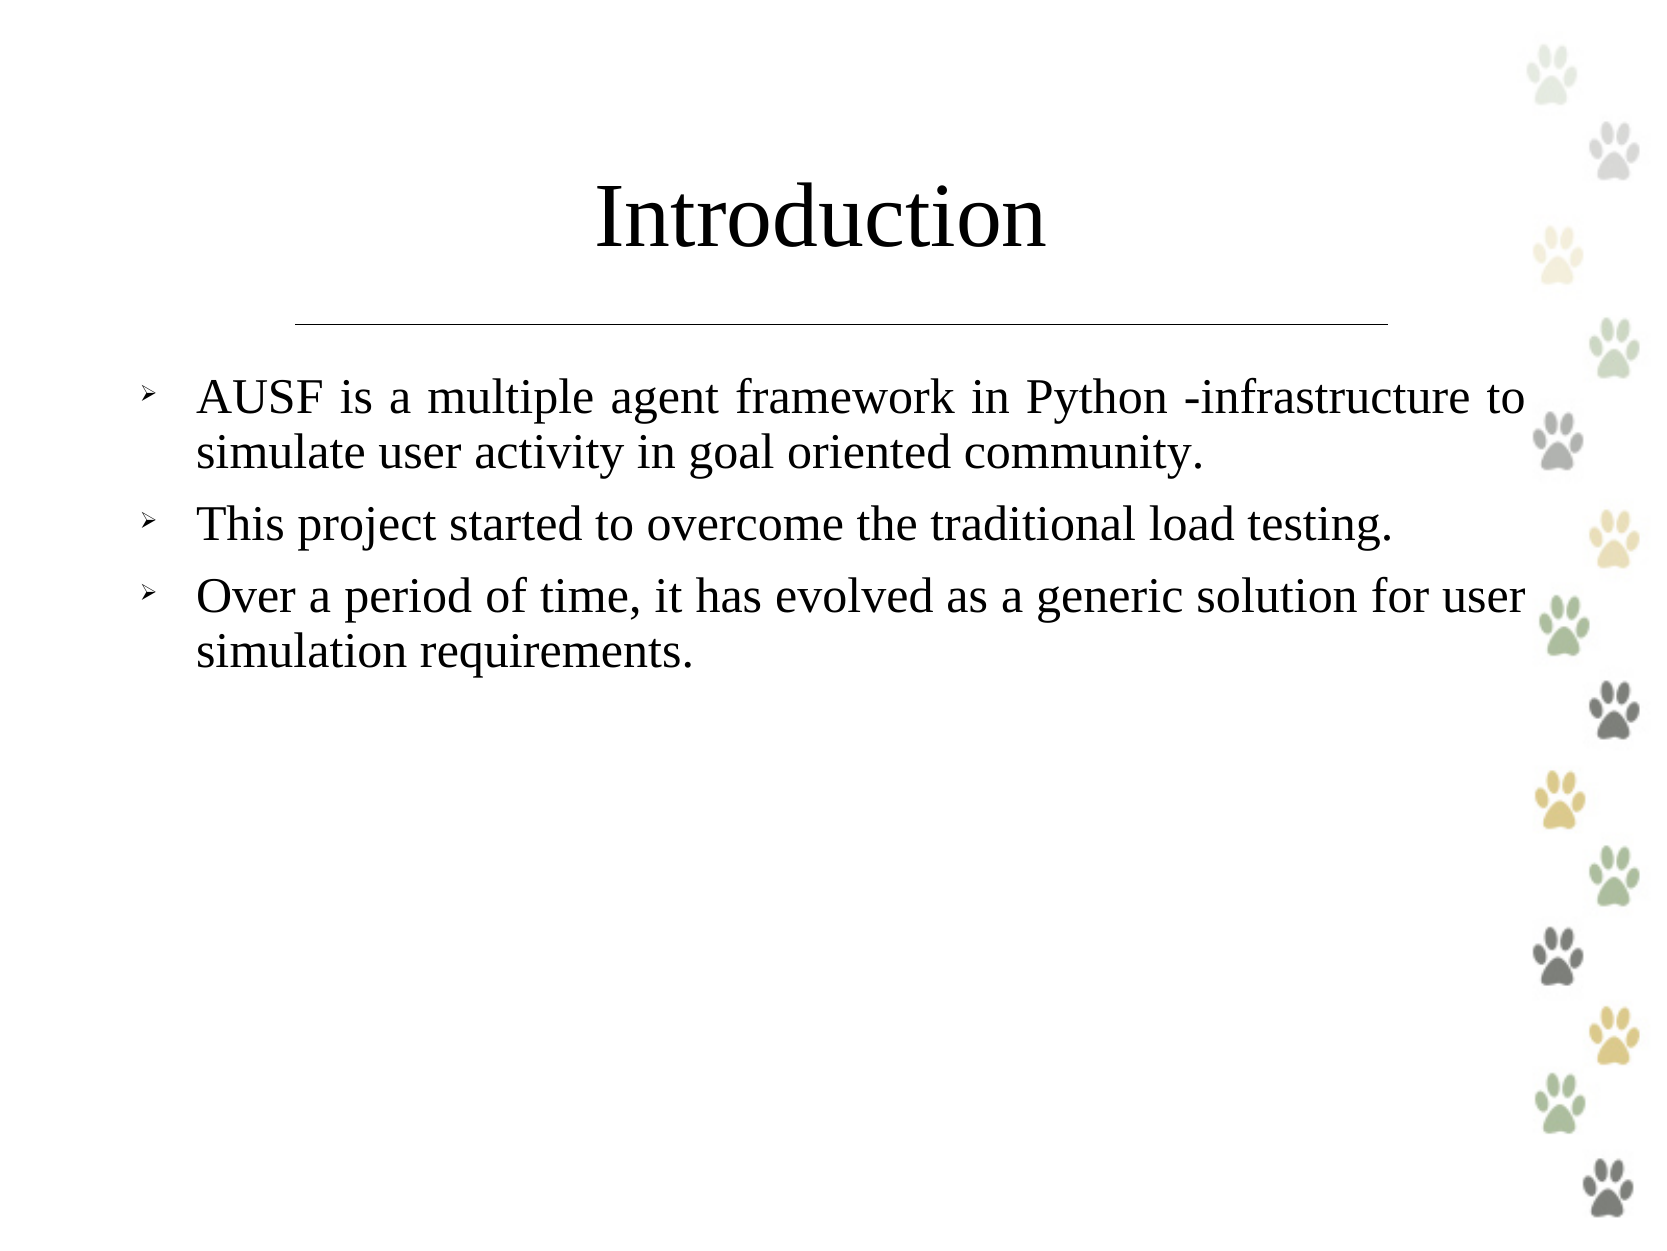

# Introduction
AUSF is a multiple agent framework in Python -infrastructure to simulate user activity in goal oriented community.
This project started to overcome the traditional load testing.
Over a period of time, it has evolved as a generic solution for user simulation requirements.